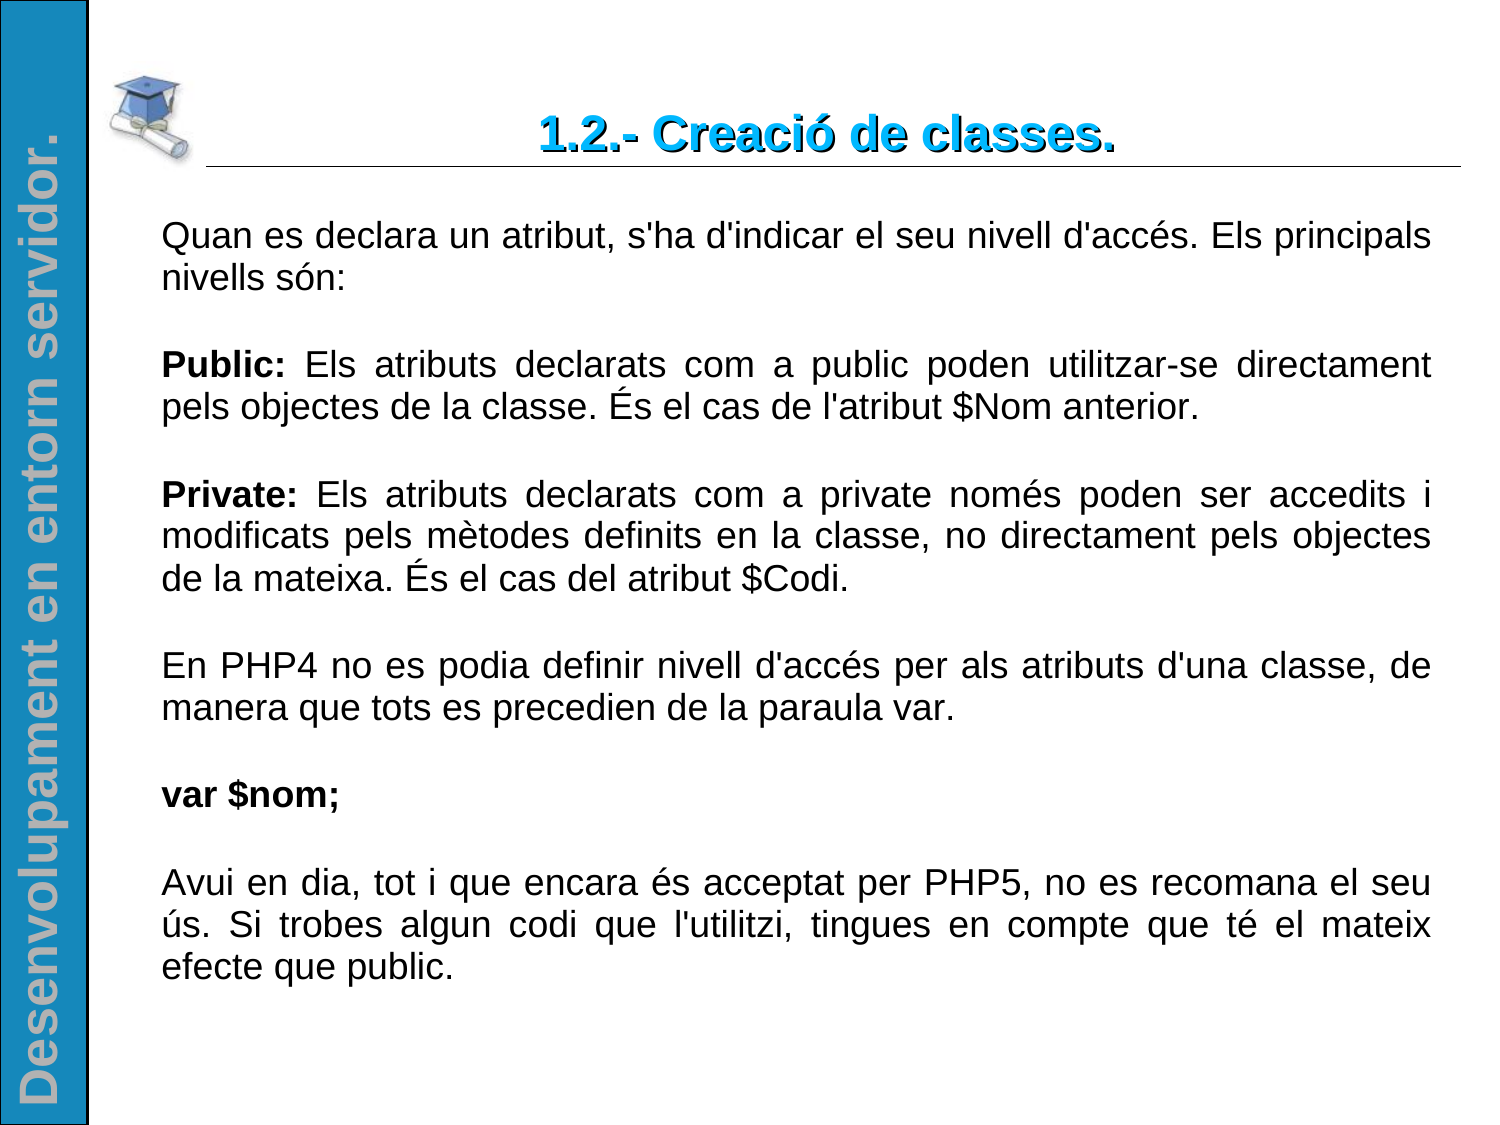

# 1.2.- Creació de classes.
Quan es declara un atribut, s'ha d'indicar el seu nivell d'accés. Els principals nivells són:
Public: Els atributs declarats com a public poden utilitzar-se directament pels objectes de la classe. És el cas de l'atribut $Nom anterior.
Private: Els atributs declarats com a private només poden ser accedits i modificats pels mètodes definits en la classe, no directament pels objectes de la mateixa. És el cas del atribut $Codi.
En PHP4 no es podia definir nivell d'accés per als atributs d'una classe, de manera que tots es precedien de la paraula var.
var $nom;
Avui en dia, tot i que encara és acceptat per PHP5, no es recomana el seu ús. Si trobes algun codi que l'utilitzi, tingues en compte que té el mateix efecte que public.